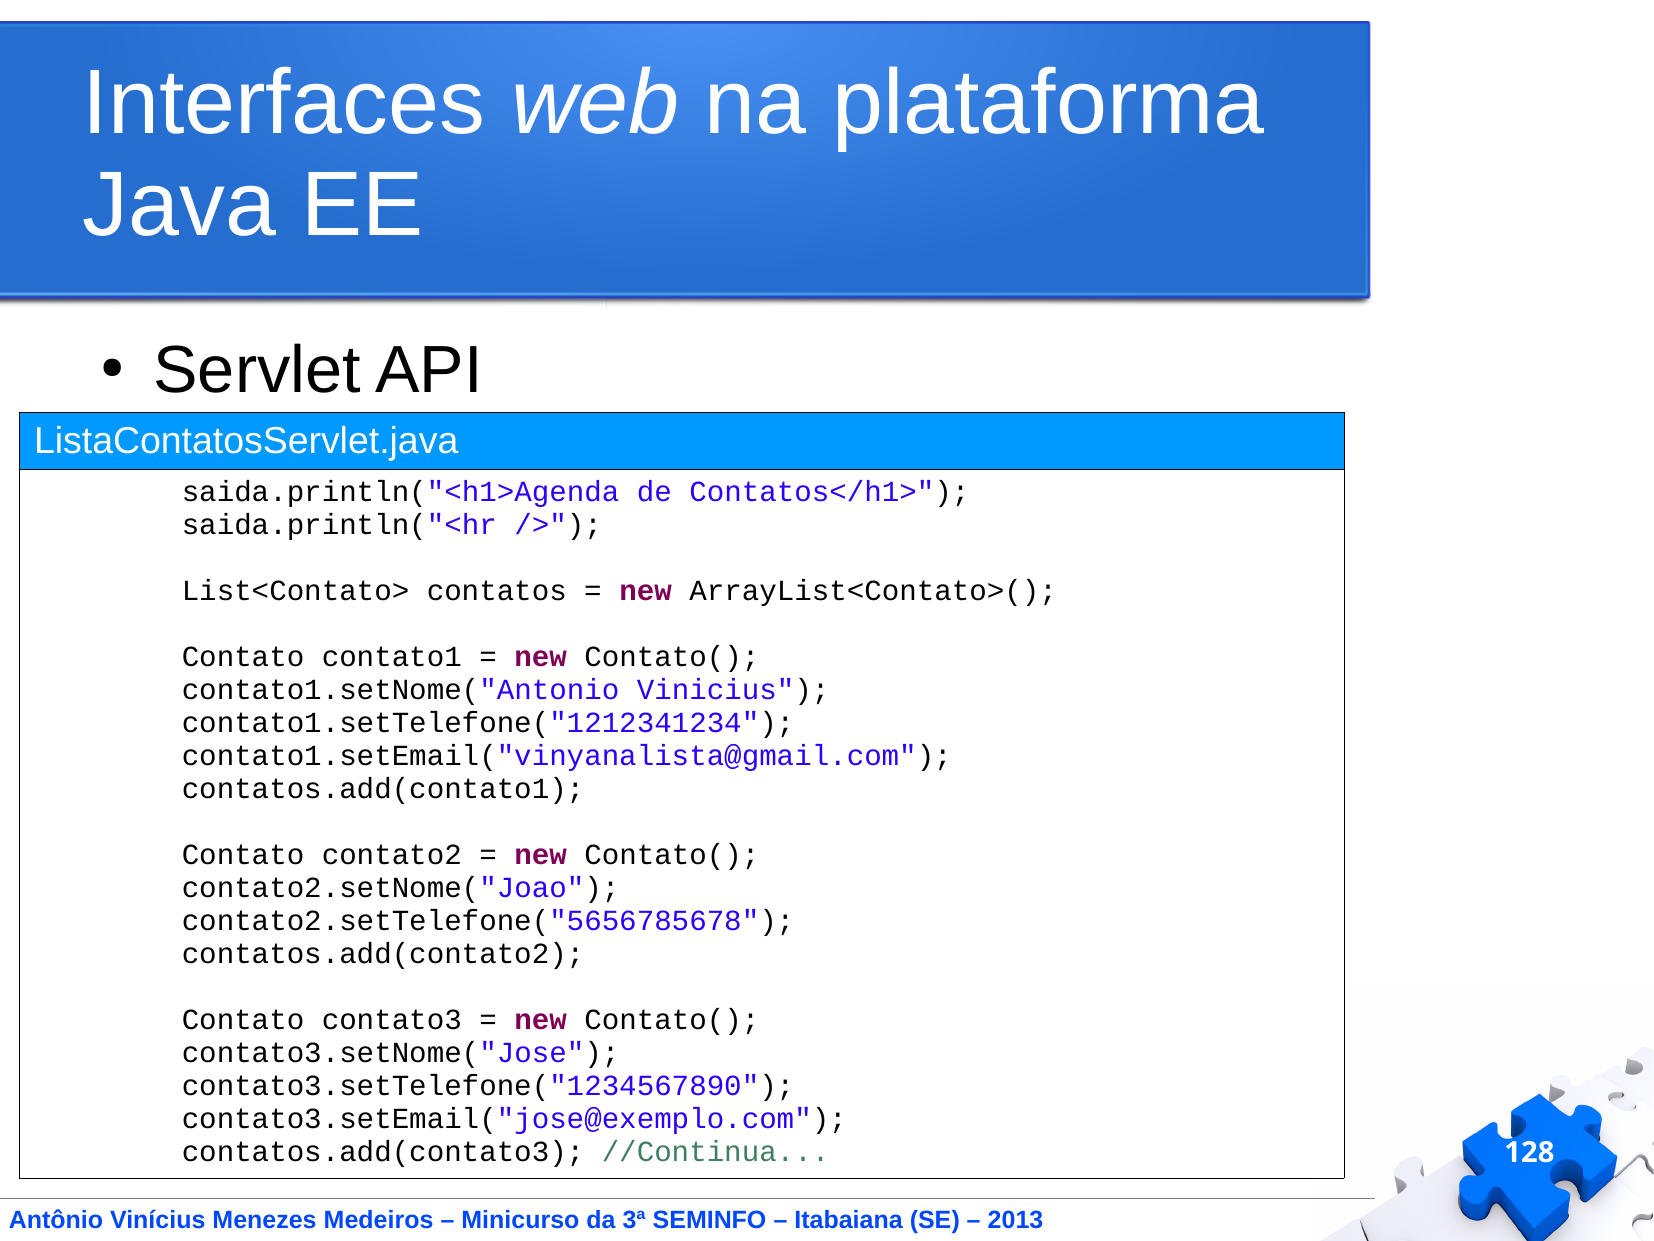

# Interfaces web na plataforma Java EE
Servlet API
| ListaContatosServlet.java |
| --- |
| saida.println("<h1>Agenda de Contatos</h1>"); saida.println("<hr />"); List<Contato> contatos = new ArrayList<Contato>(); Contato contato1 = new Contato(); contato1.setNome("Antonio Vinicius"); contato1.setTelefone("1212341234"); contato1.setEmail("vinyanalista@gmail.com"); contatos.add(contato1); Contato contato2 = new Contato(); contato2.setNome("Joao"); contato2.setTelefone("5656785678"); contatos.add(contato2); Contato contato3 = new Contato(); contato3.setNome("Jose"); contato3.setTelefone("1234567890"); contato3.setEmail("jose@exemplo.com"); contatos.add(contato3); //Continua... |
128